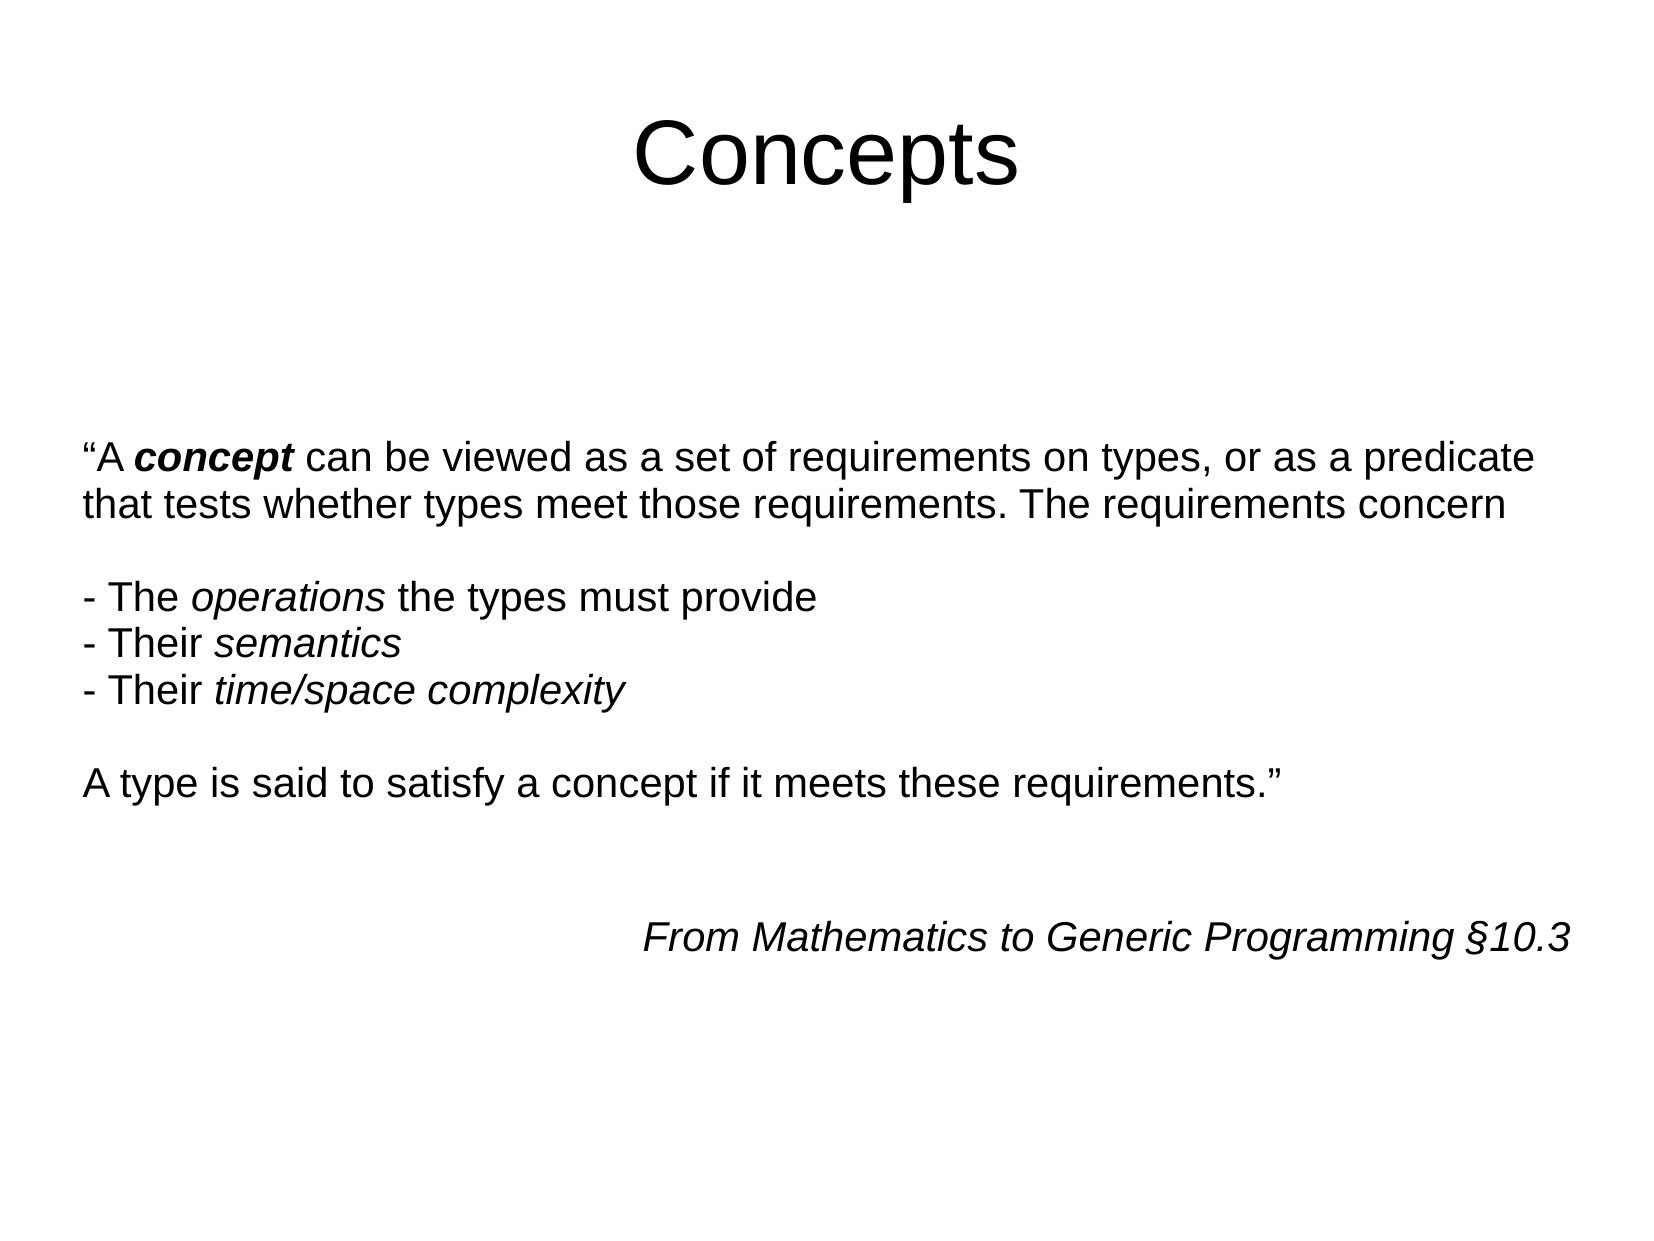

Concepts
# “A concept can be viewed as a set of requirements on types, or as a predicate that tests whether types meet those requirements. The requirements concern
- The operations the types must provide
- Their semantics
- Their time/space complexity
A type is said to satisfy a concept if it meets these requirements.”
From Mathematics to Generic Programming §10.3